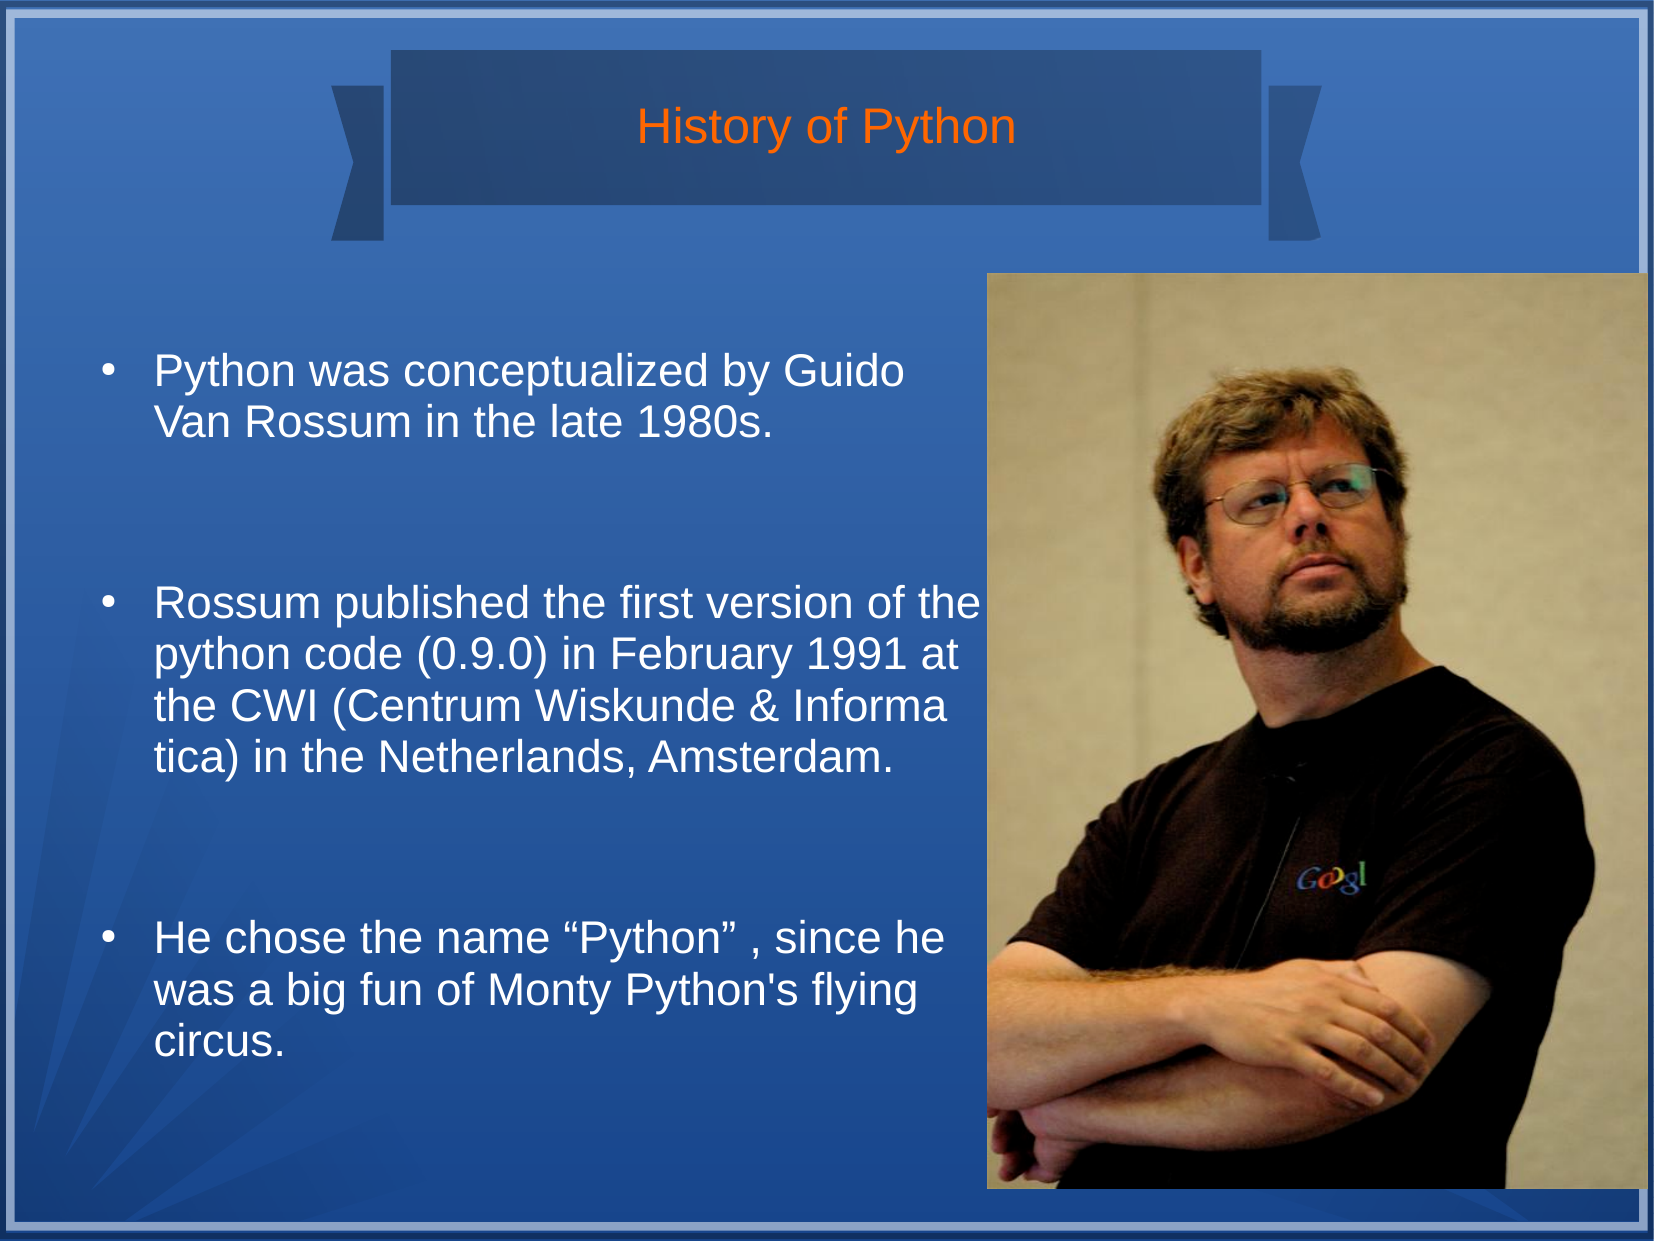

# History of Python
Python was conceptualized by Guido Van Rossum in the late 1980s.
Rossum published the first version of the python code (0.9.0) in February 1991 at the CWI (Centrum Wiskunde & Informa tica) in the Netherlands, Amsterdam.
He chose the name “Python” , since he was a big fun of Monty Python's flying circus.